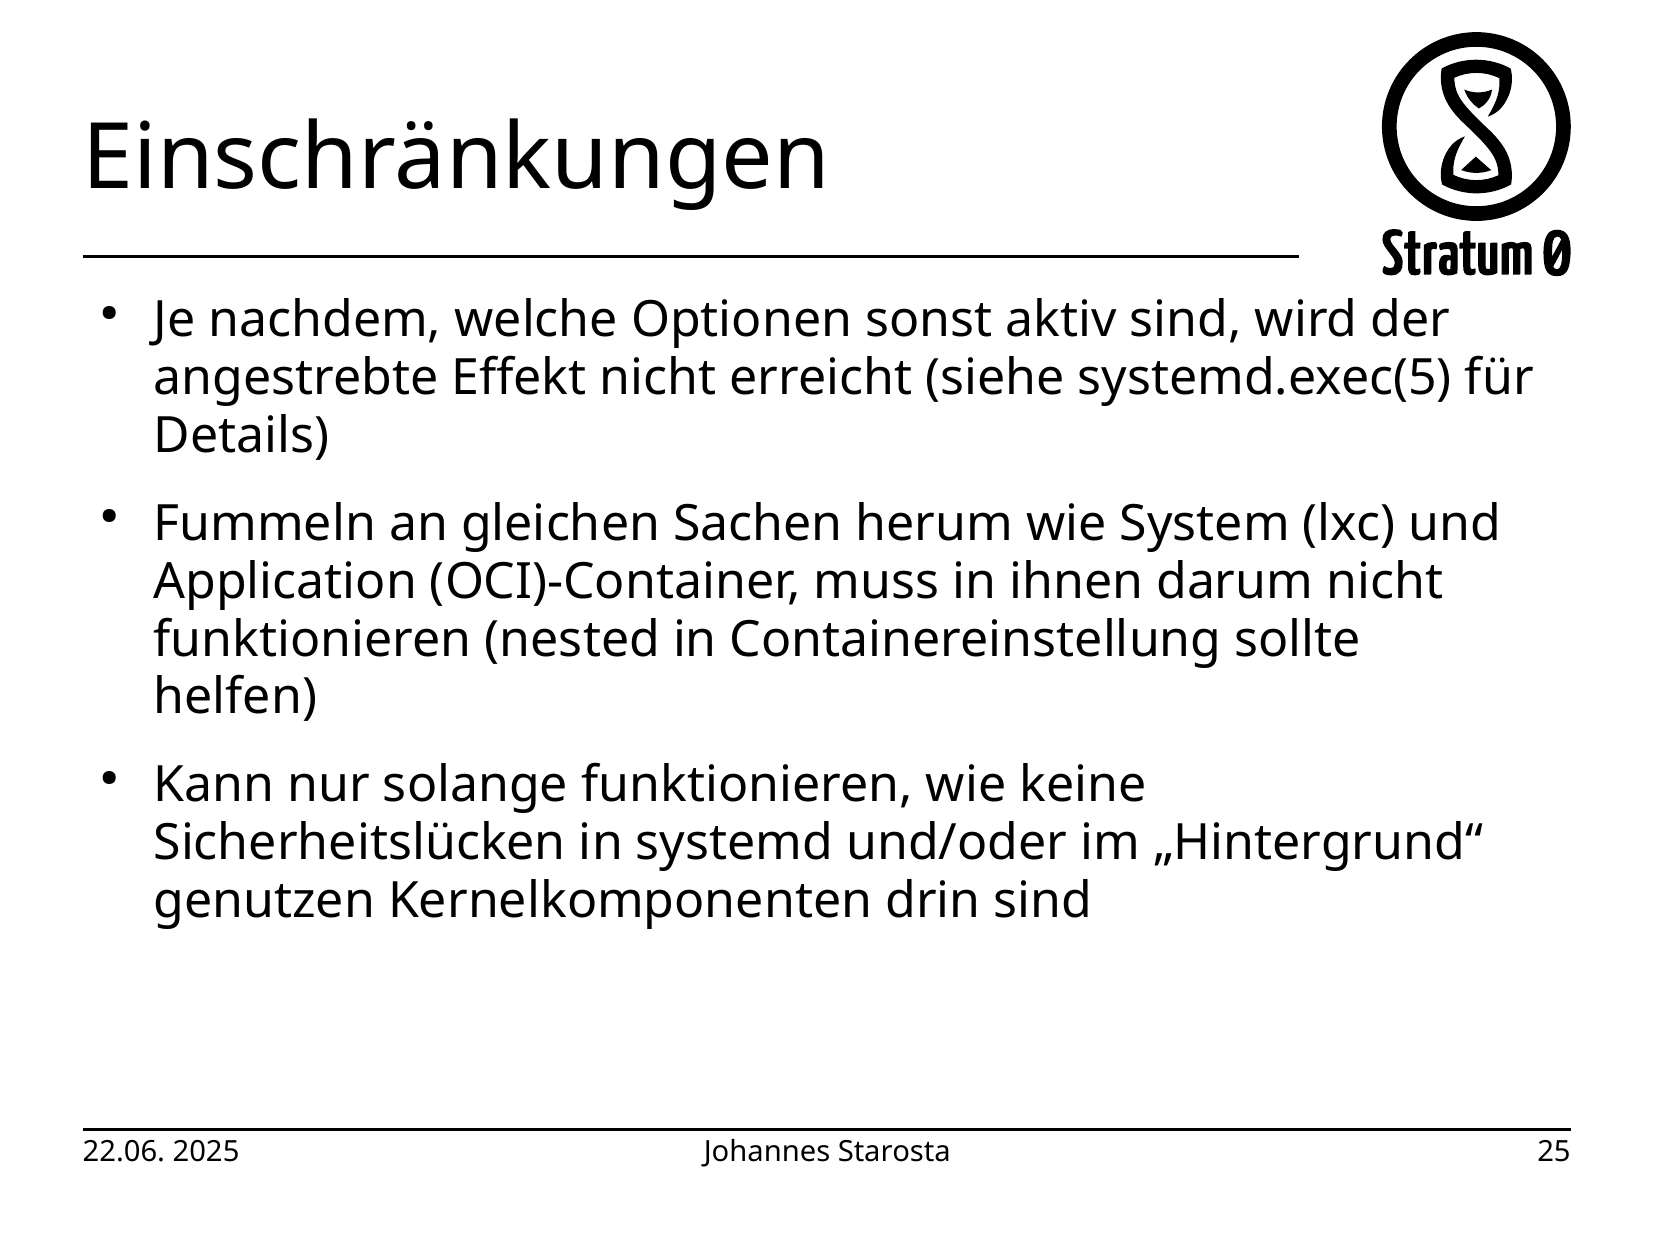

# Einschränkungen
Je nachdem, welche Optionen sonst aktiv sind, wird der angestrebte Effekt nicht erreicht (siehe systemd.exec(5) für Details)
Fummeln an gleichen Sachen herum wie System (lxc) und Application (OCI)-Container, muss in ihnen darum nicht funktionieren (nested in Containereinstellung sollte helfen)
Kann nur solange funktionieren, wie keine Sicherheitslücken in systemd und/oder im „Hintergrund“ genutzen Kernelkomponenten drin sind
Chrissi^
25